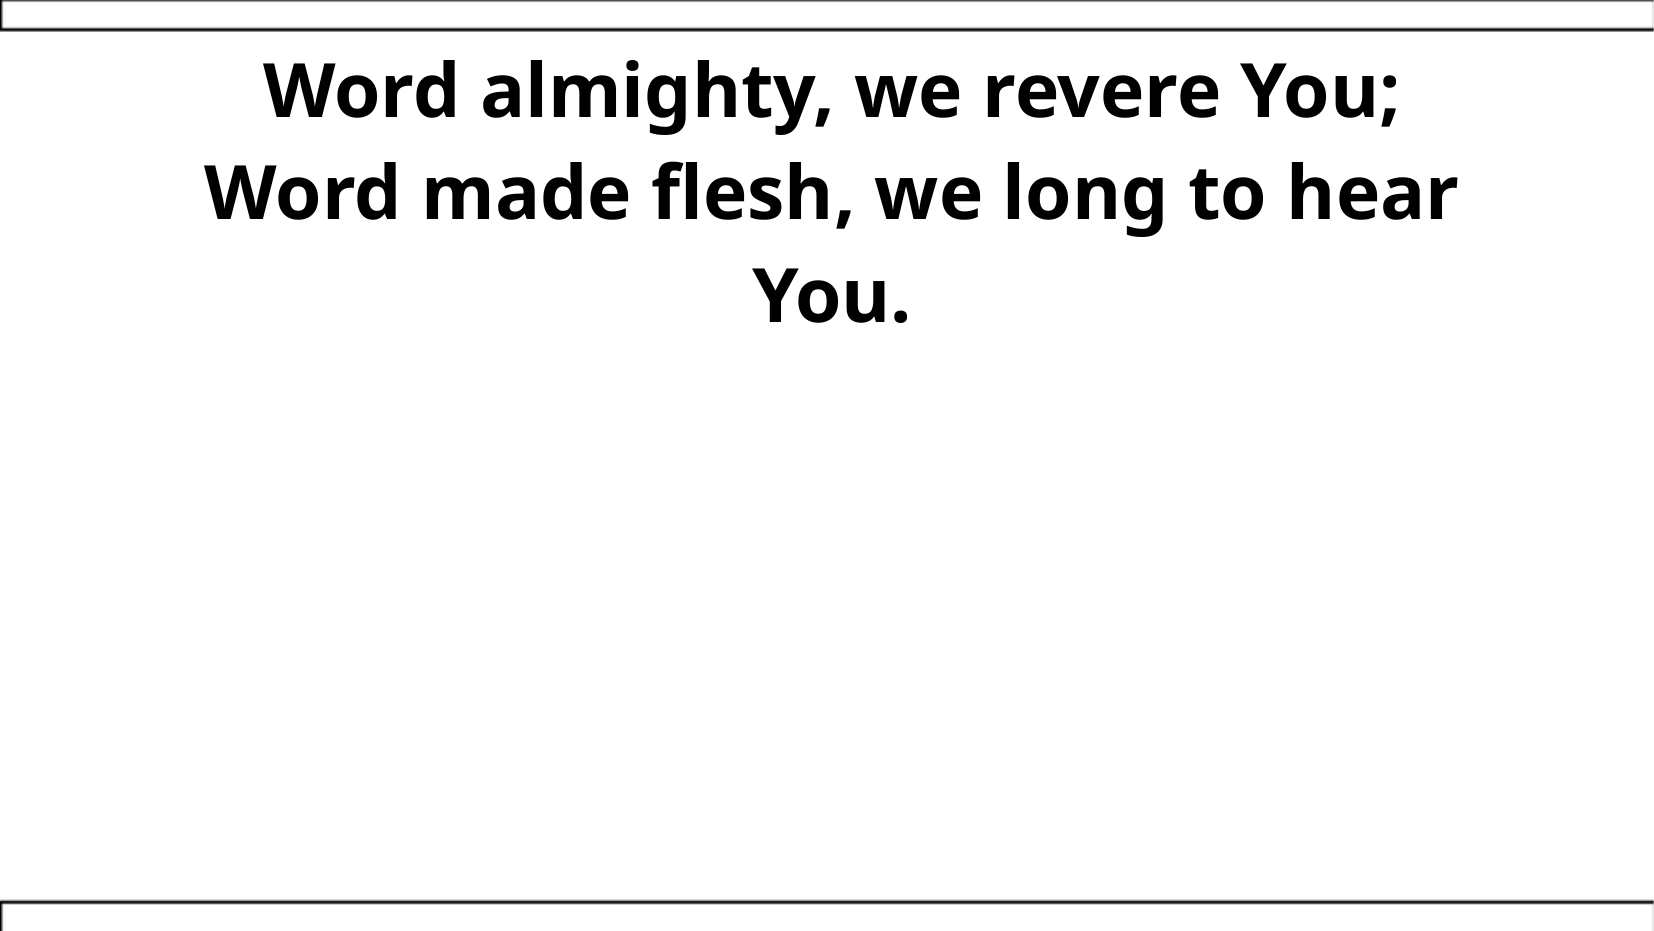

Word almighty, we revere You;
Word made flesh, we long to hear You.